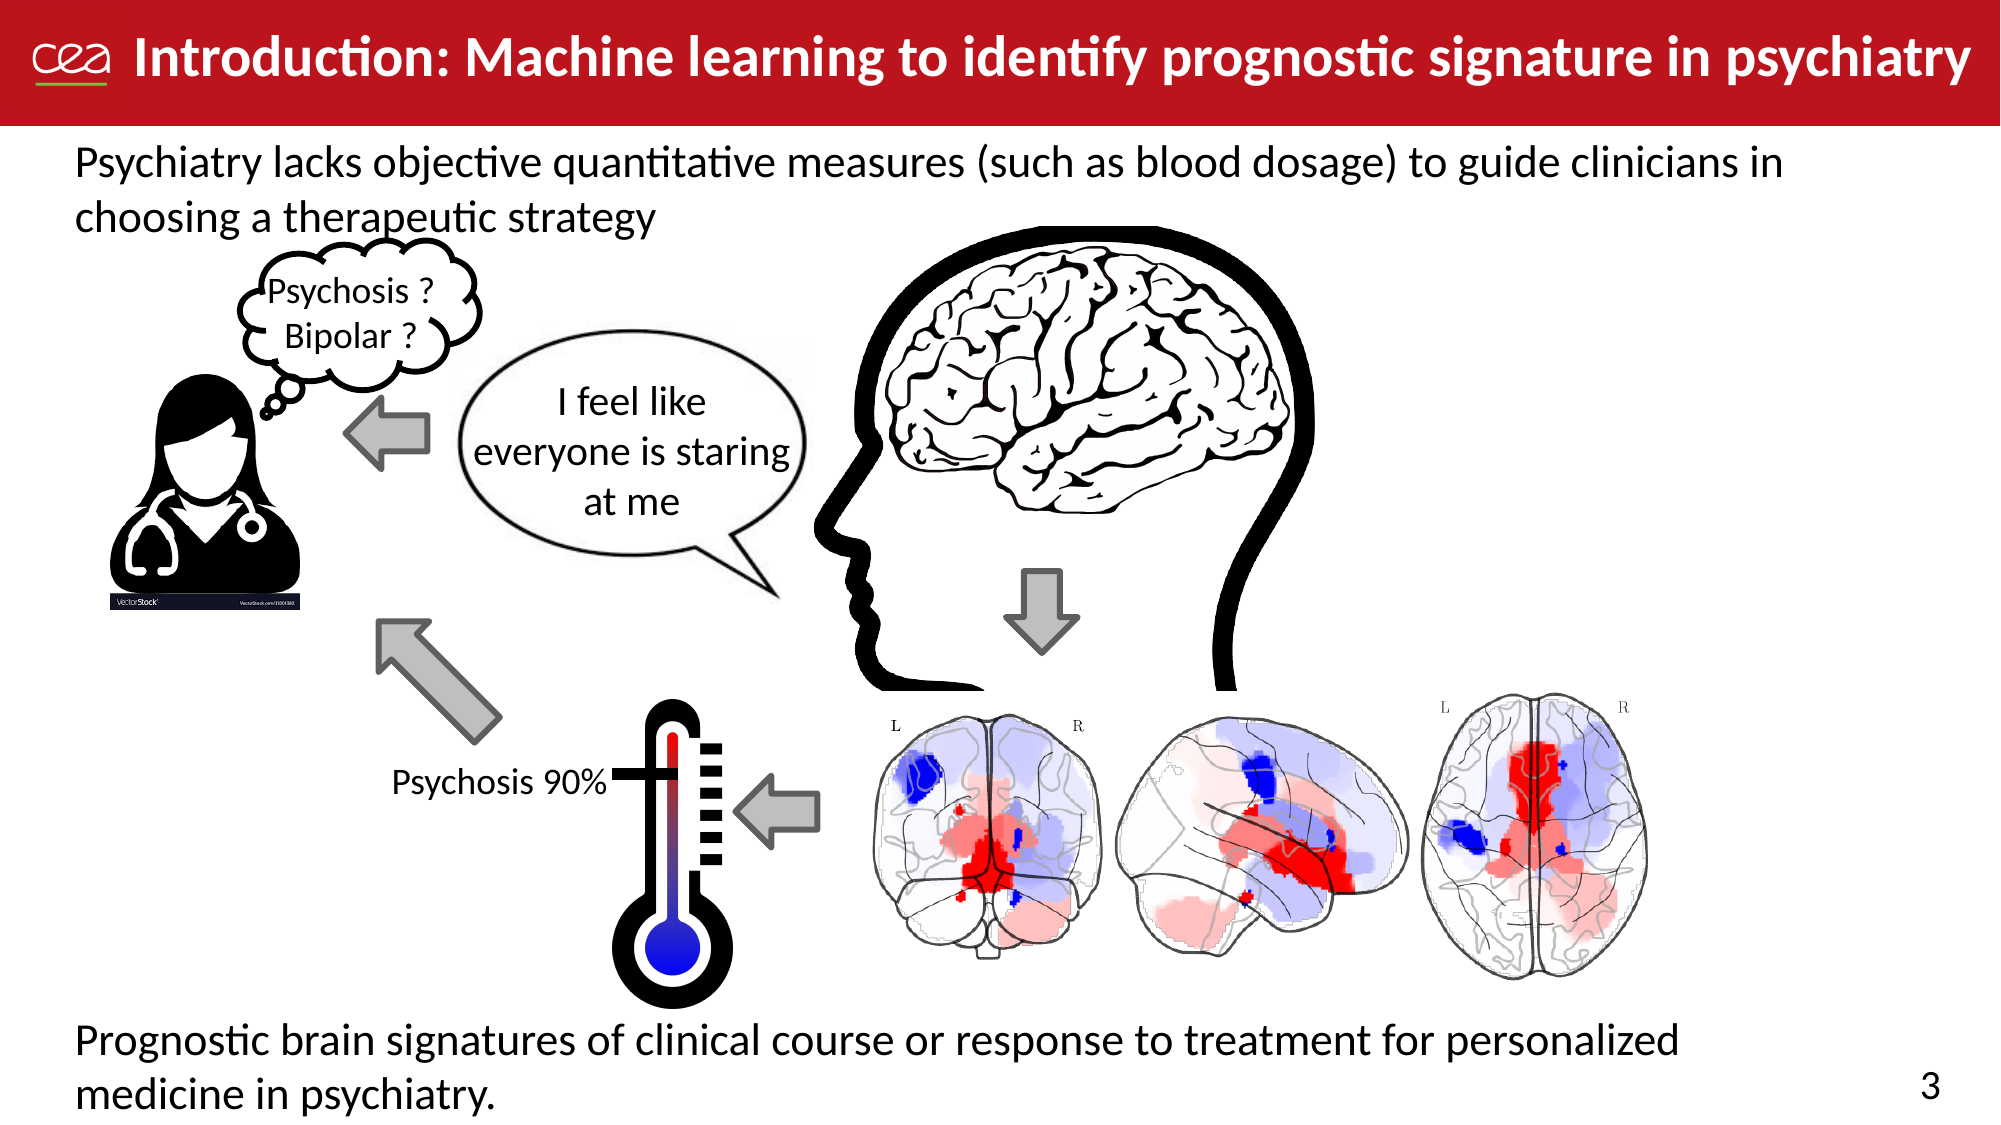

# Introduction: Machine learning to identify prognostic signature in psychiatry
Psychiatry lacks objective quantitative measures (such as blood dosage) to guide clinicians in choosing a therapeutic strategy
Psychosis ?
Bipolar ?
Prognostic brain signatures of clinical course or response to treatment for personalized medicine in psychiatry.
I feel like
everyone is staring
at me
Psychosis 90%